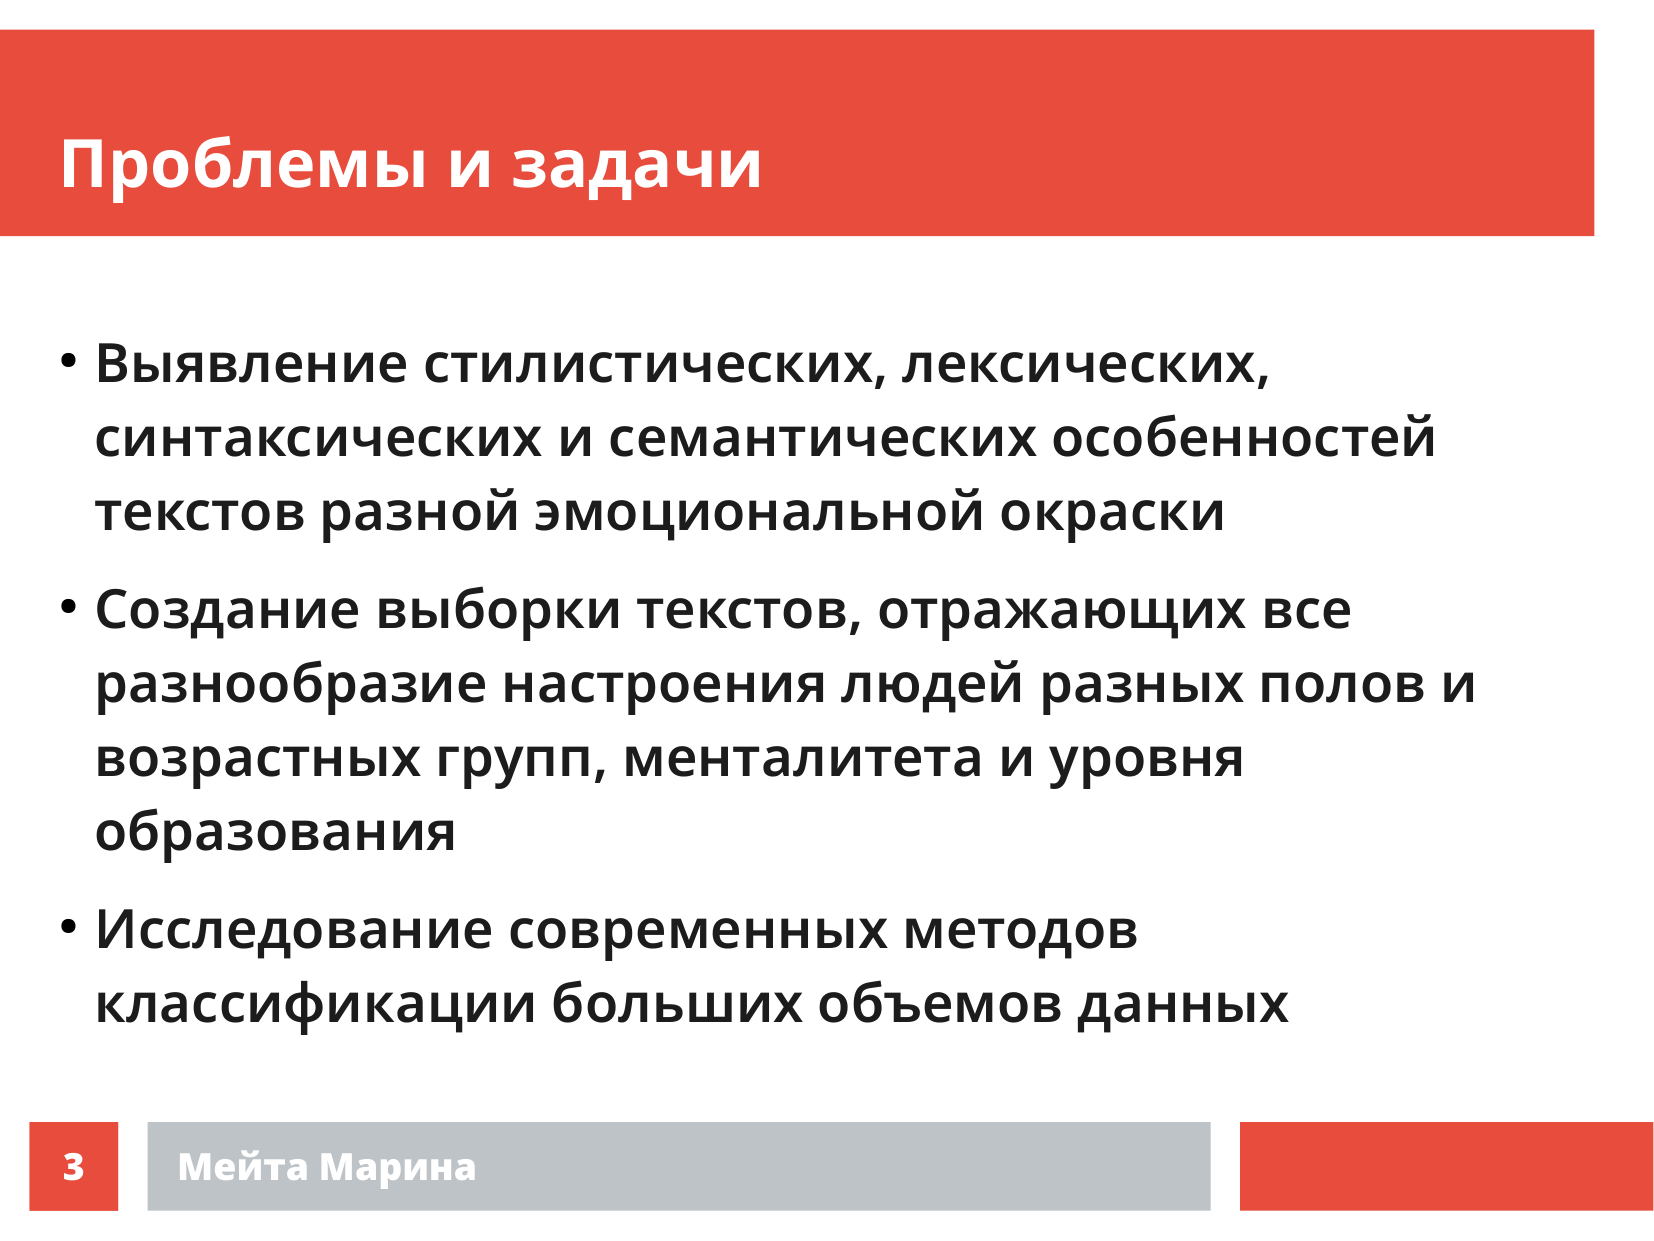

# Проблемы и задачи
Выявление стилистических, лексических, синтаксических и семантических особенностей текстов разной эмоциональной окраски
Создание выборки текстов, отражающих все разнообразие настроения людей разных полов и возрастных групп, менталитета и уровня образования
Исследование современных методов классификации больших объемов данных
3
Мейта Марина